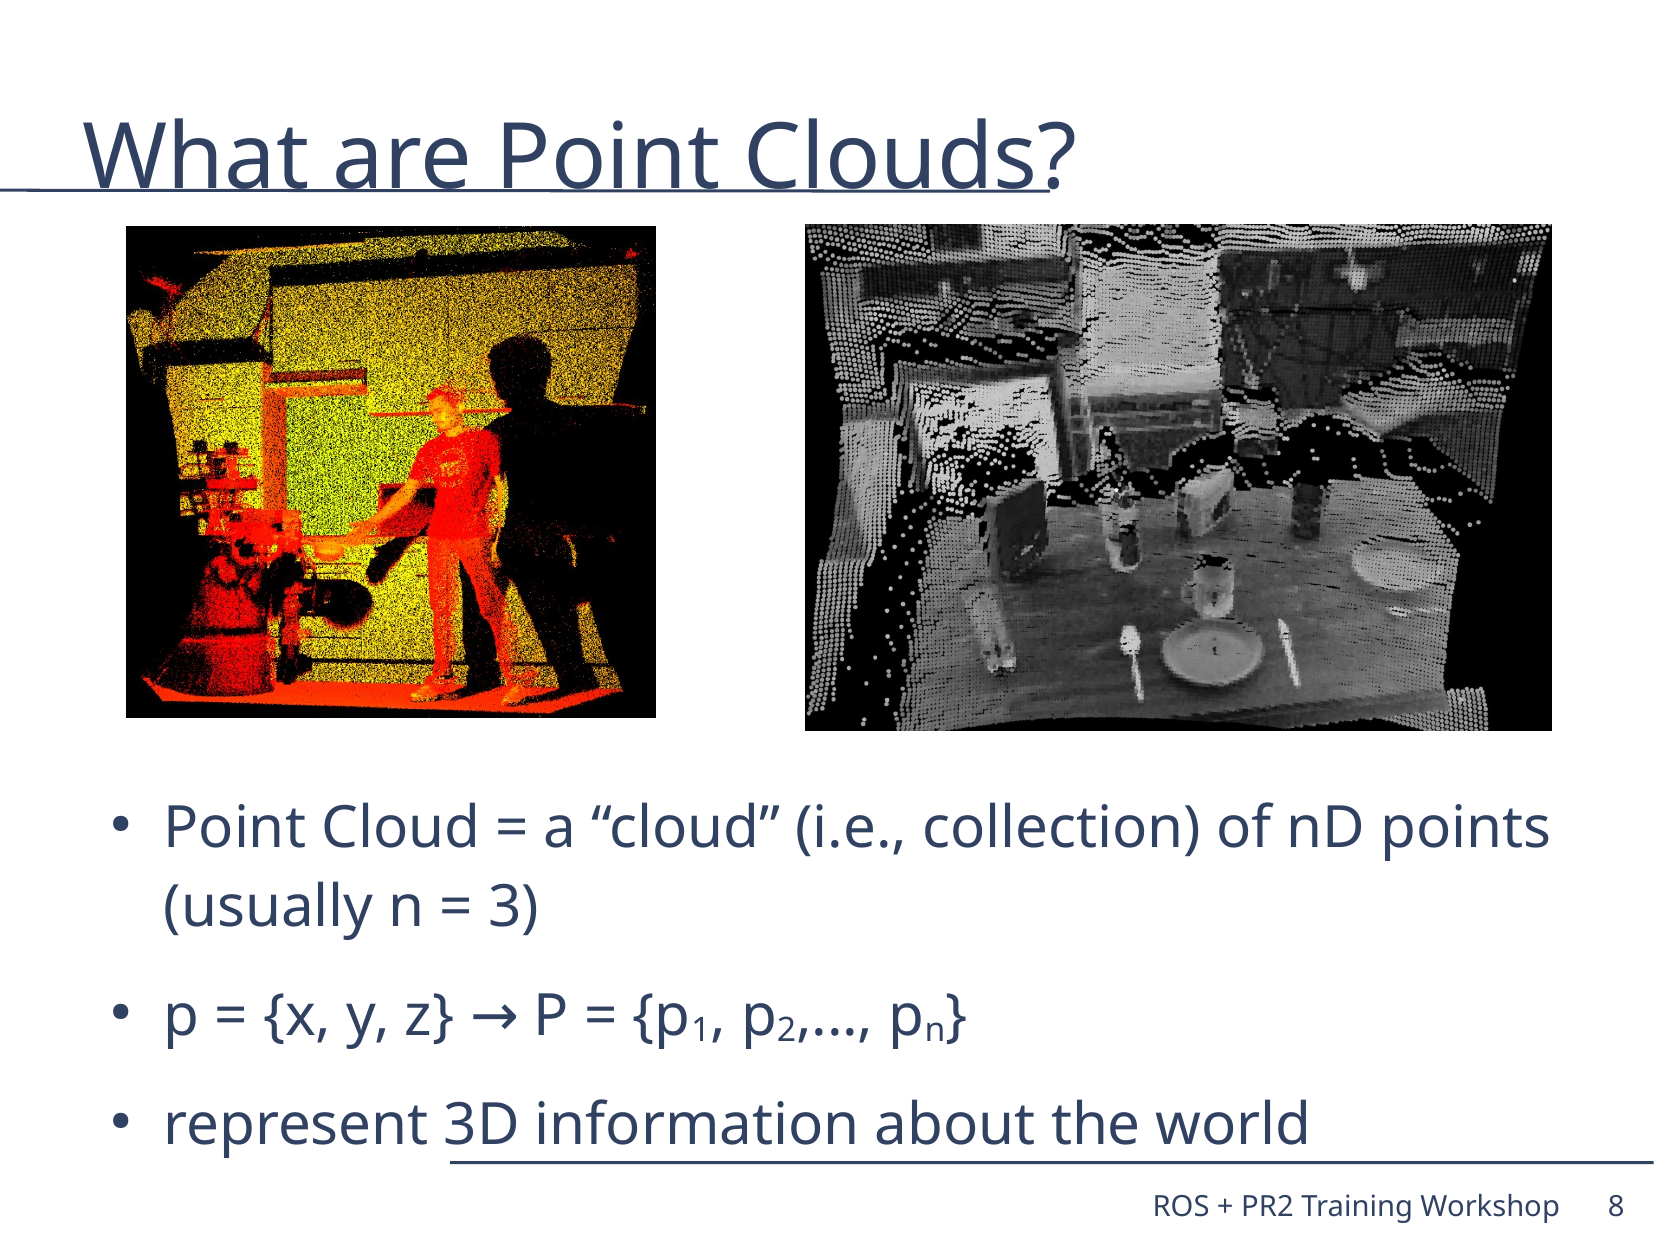

# What are Point Clouds?
Point Cloud = a “cloud” (i.e., collection) of nD points (usually n = 3)
p = {x, y, z} → P = {p1, p2,..., pn}
represent 3D information about the world